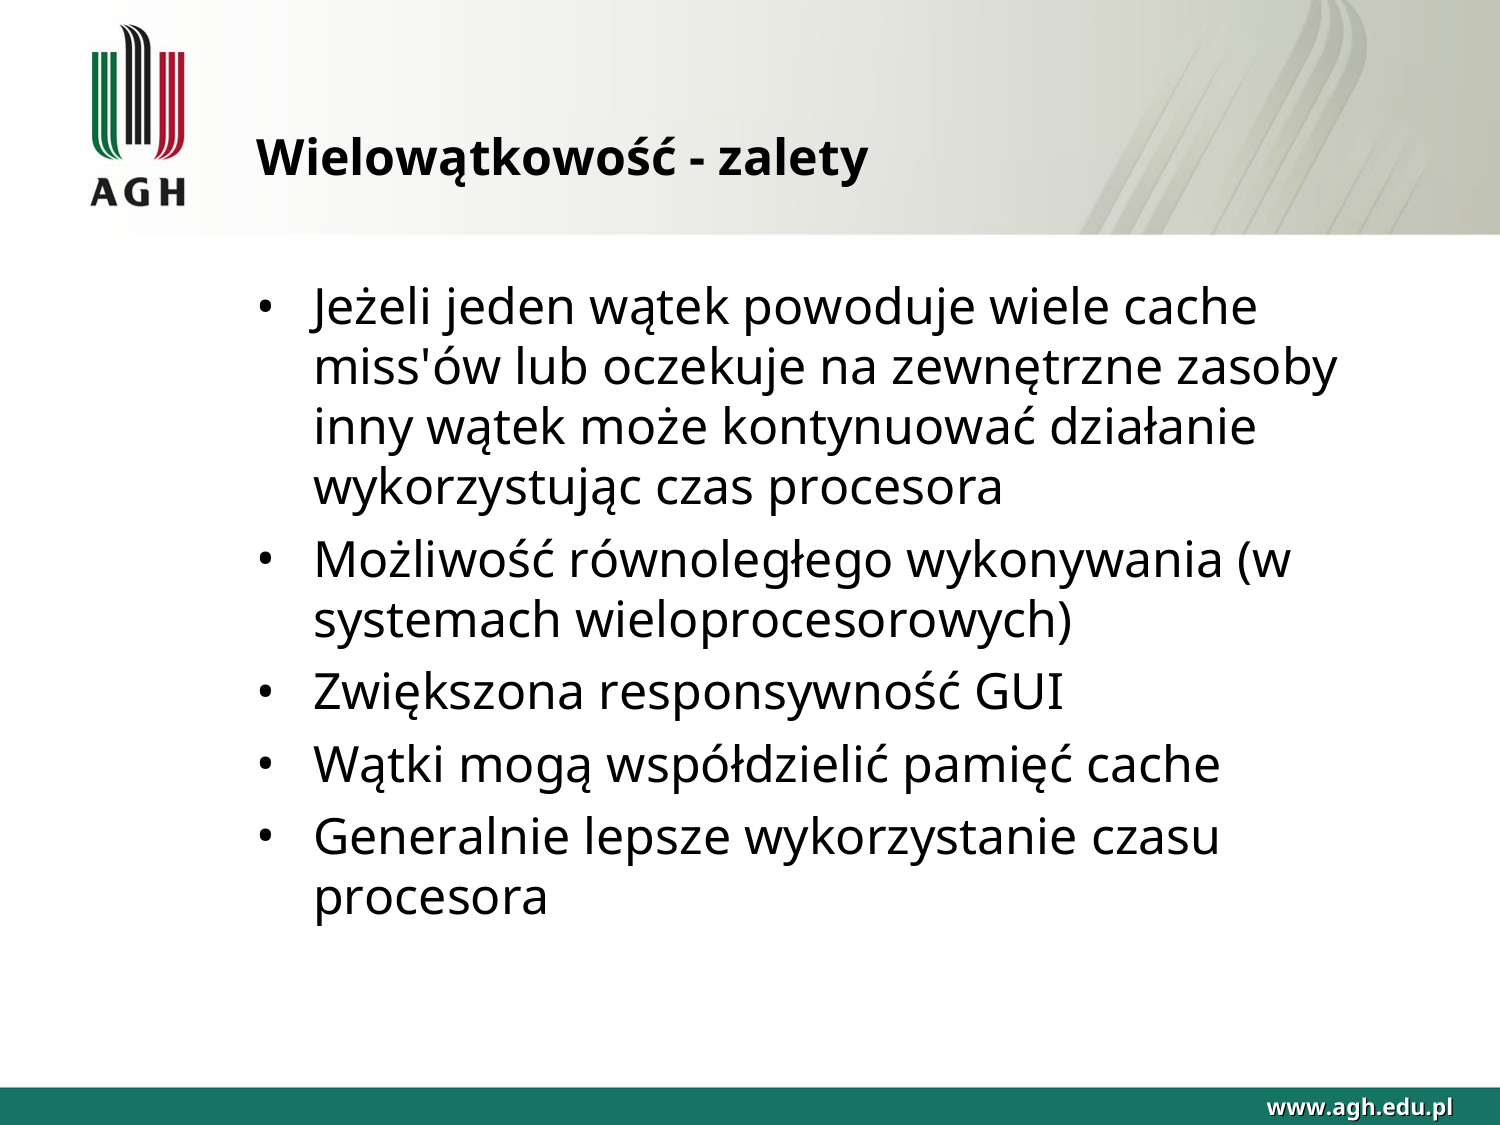

# Wielowątkowość - zalety
Jeżeli jeden wątek powoduje wiele cache miss'ów lub oczekuje na zewnętrzne zasoby inny wątek może kontynuować działanie wykorzystując czas procesora
Możliwość równoległego wykonywania (w systemach wieloprocesorowych)
Zwiększona responsywność GUI
Wątki mogą współdzielić pamięć cache
Generalnie lepsze wykorzystanie czasu procesora
www.agh.edu.pl